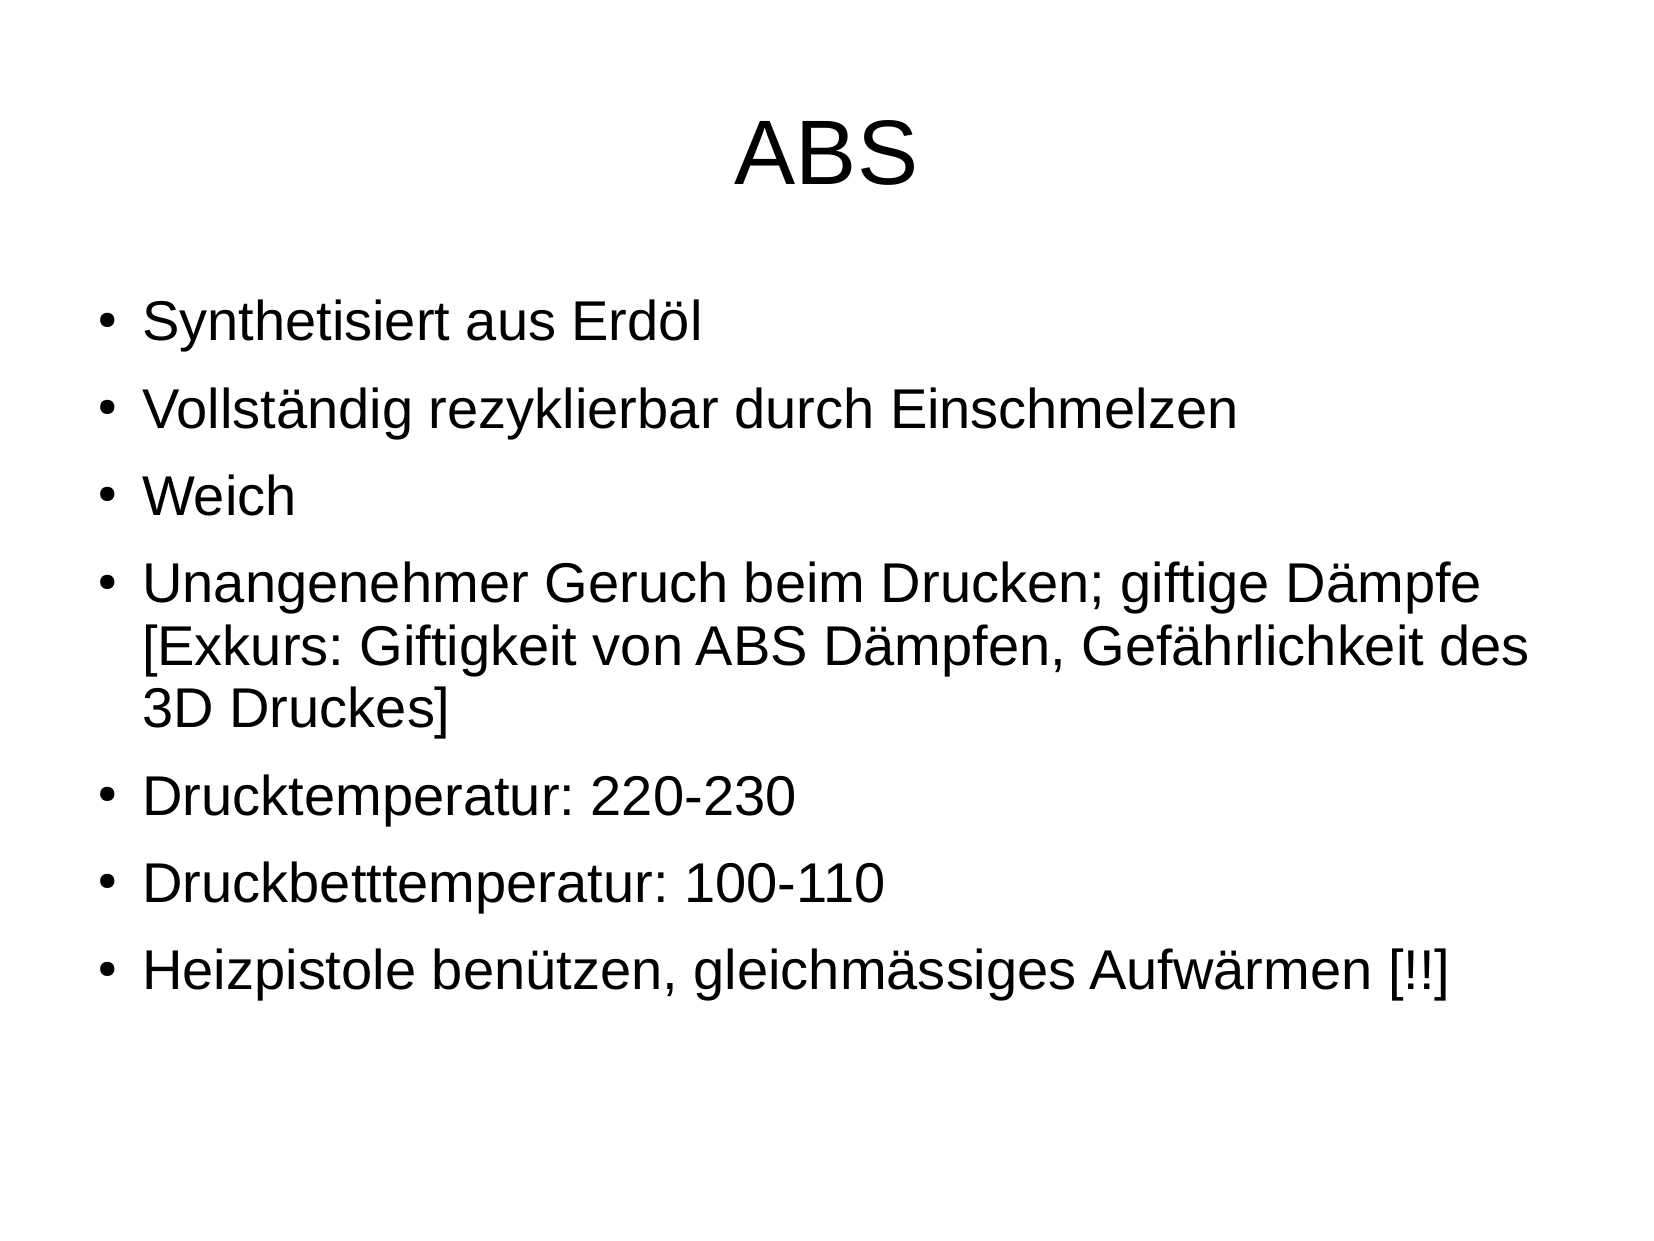

# ABS
Synthetisiert aus Erdöl
Vollständig rezyklierbar durch Einschmelzen
Weich
Unangenehmer Geruch beim Drucken; giftige Dämpfe [Exkurs: Giftigkeit von ABS Dämpfen, Gefährlichkeit des 3D Druckes]
Drucktemperatur: 220-230
Druckbetttemperatur: 100-110
Heizpistole benützen, gleichmässiges Aufwärmen [!!]